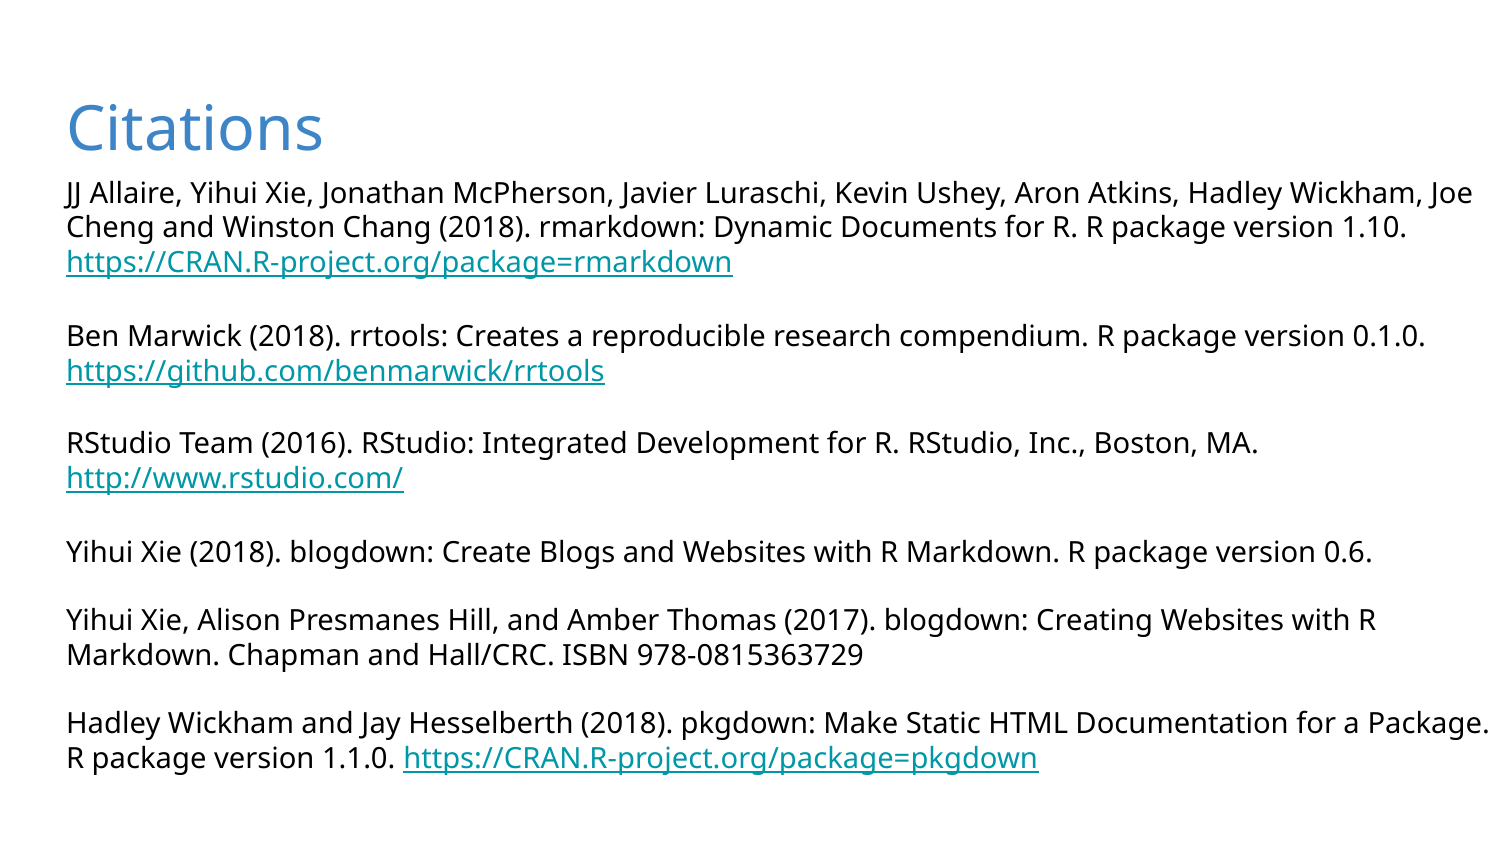

Citations
# JJ Allaire, Yihui Xie, Jonathan McPherson, Javier Luraschi, Kevin Ushey, Aron Atkins, Hadley Wickham, Joe Cheng and Winston Chang (2018). rmarkdown: Dynamic Documents for R. R package version 1.10. https://CRAN.R-project.org/package=rmarkdown
Ben Marwick (2018). rrtools: Creates a reproducible research compendium. R package version 0.1.0. https://github.com/benmarwick/rrtools
RStudio Team (2016). RStudio: Integrated Development for R. RStudio, Inc., Boston, MA. http://www.rstudio.com/
Yihui Xie (2018). blogdown: Create Blogs and Websites with R Markdown. R package version 0.6.
Yihui Xie, Alison Presmanes Hill, and Amber Thomas (2017). blogdown: Creating Websites with R Markdown. Chapman and Hall/CRC. ISBN 978-0815363729
Hadley Wickham and Jay Hesselberth (2018). pkgdown: Make Static HTML Documentation for a Package. R package version 1.1.0. https://CRAN.R-project.org/package=pkgdown